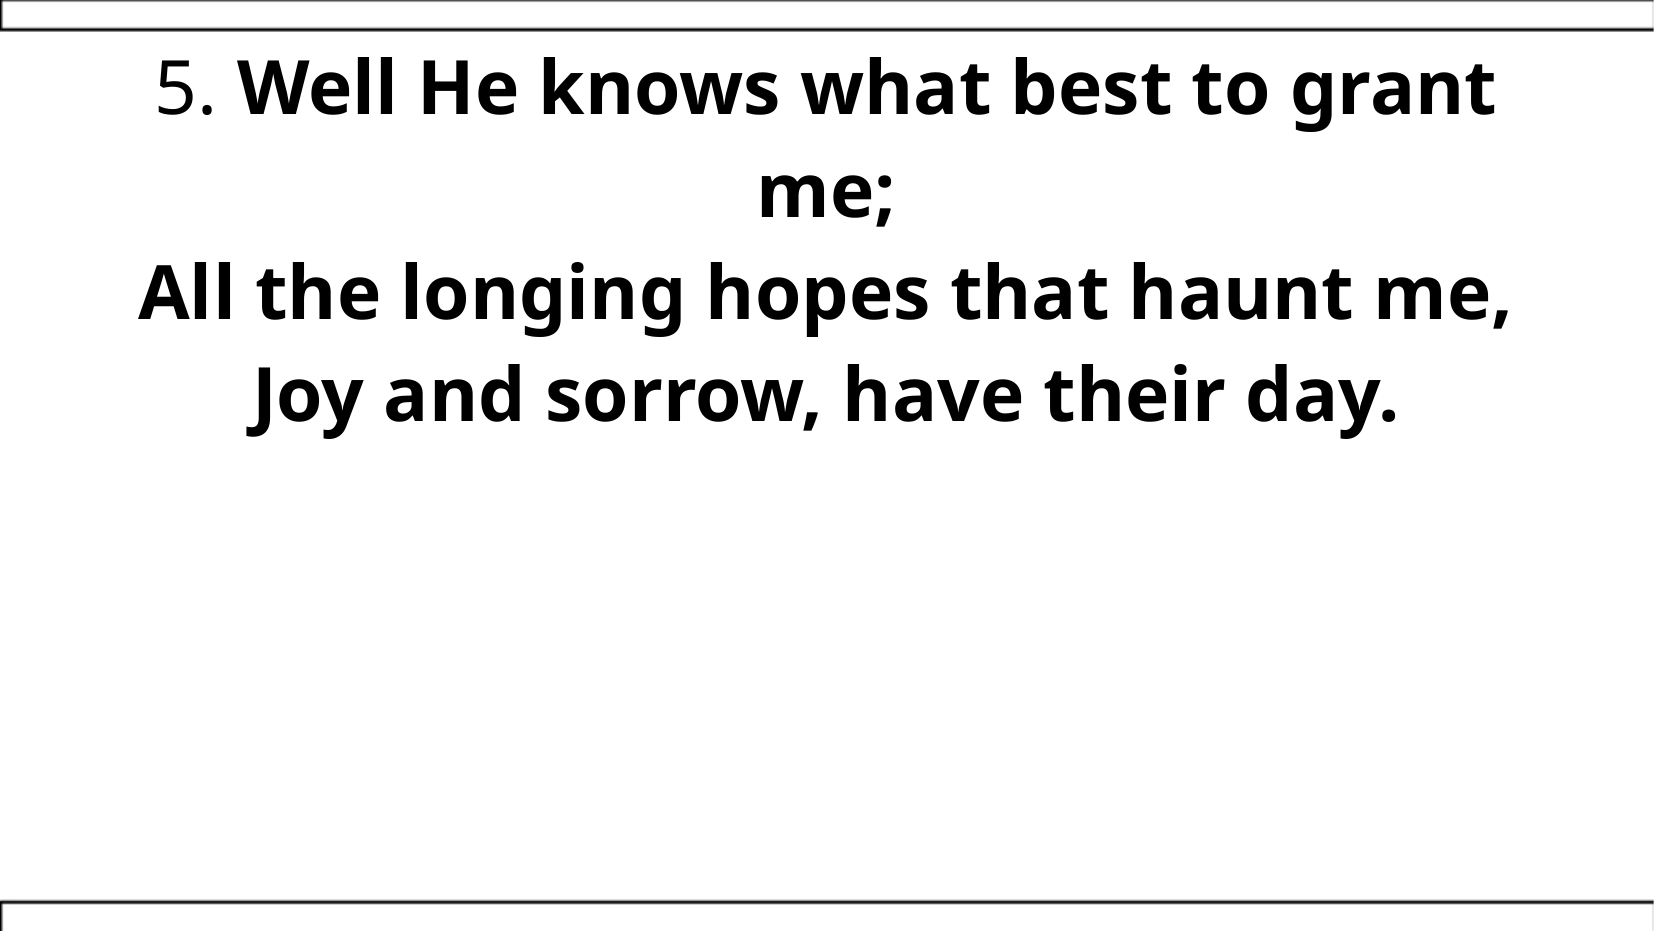

5. Well He knows what best to grant me;
All the longing hopes that haunt me,
Joy and sorrow, have their day.